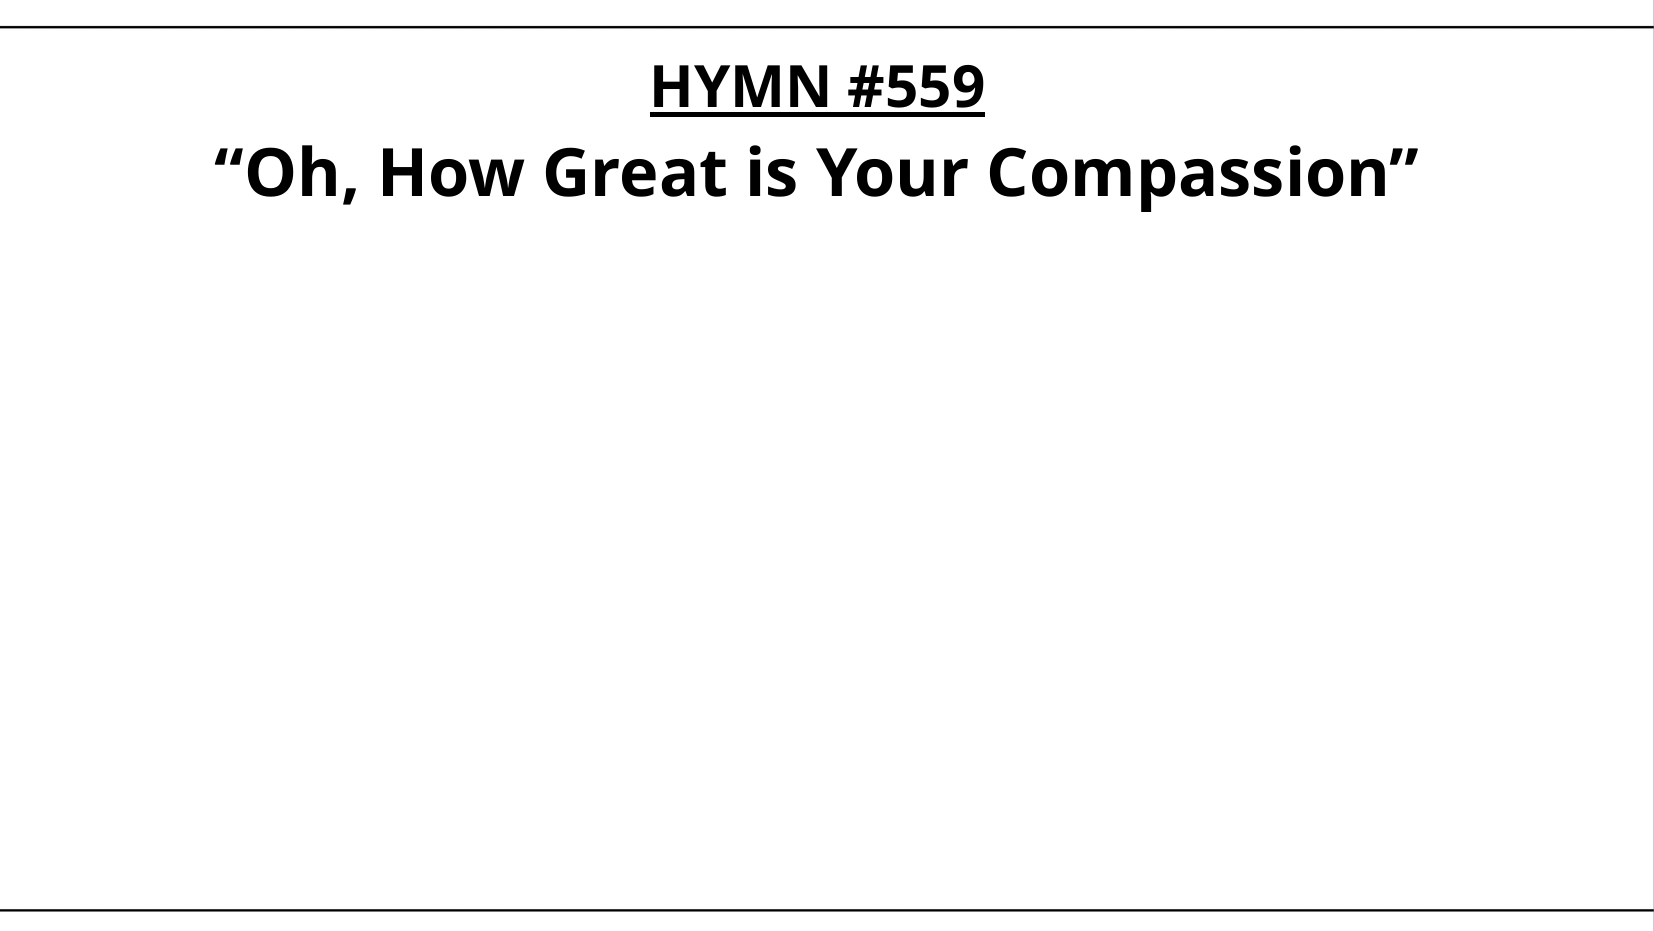

HYMN #559
“Oh, How Great is Your Compassion”